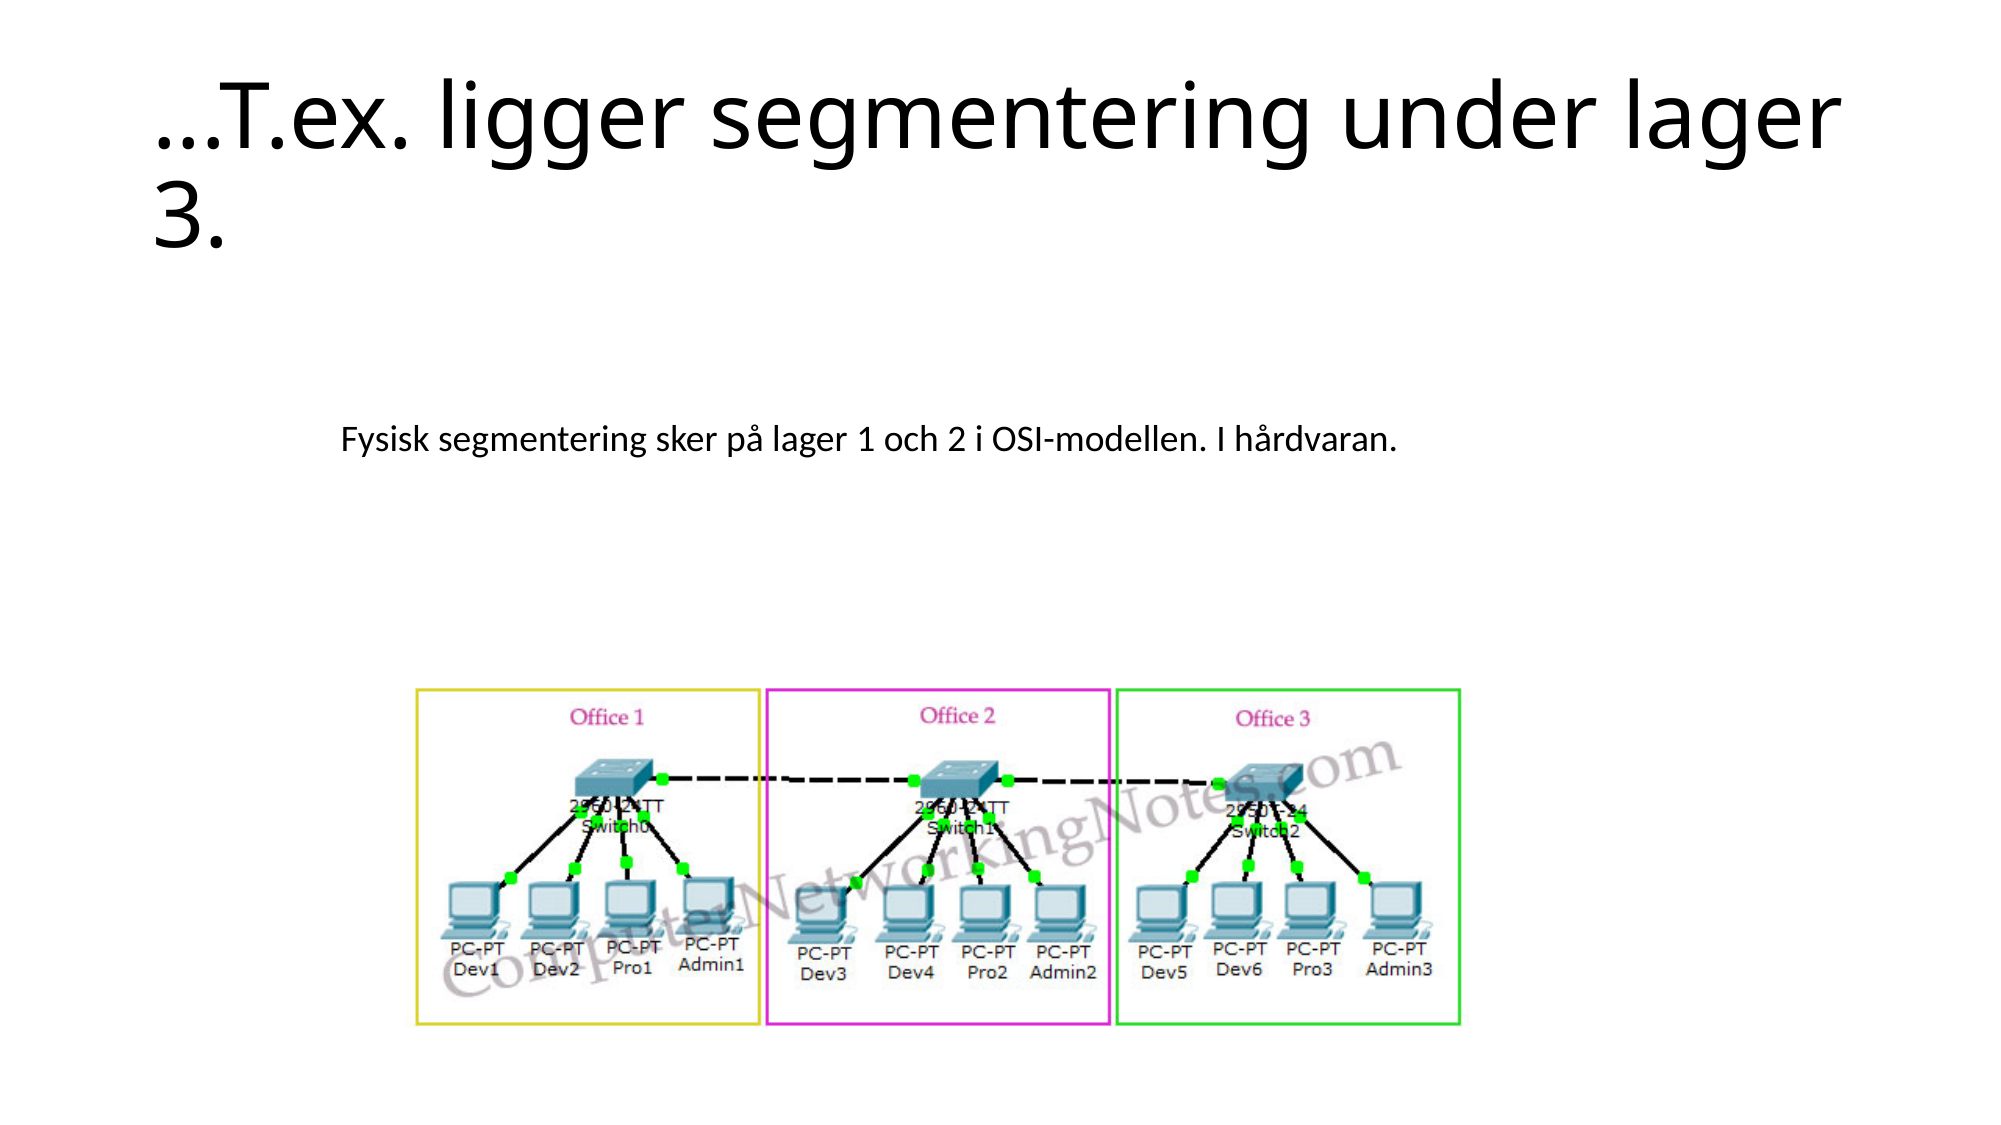

# ...T.ex. ligger segmentering under lager 3.
Fysisk segmentering sker på lager 1 och 2 i OSI-modellen. I hårdvaran.